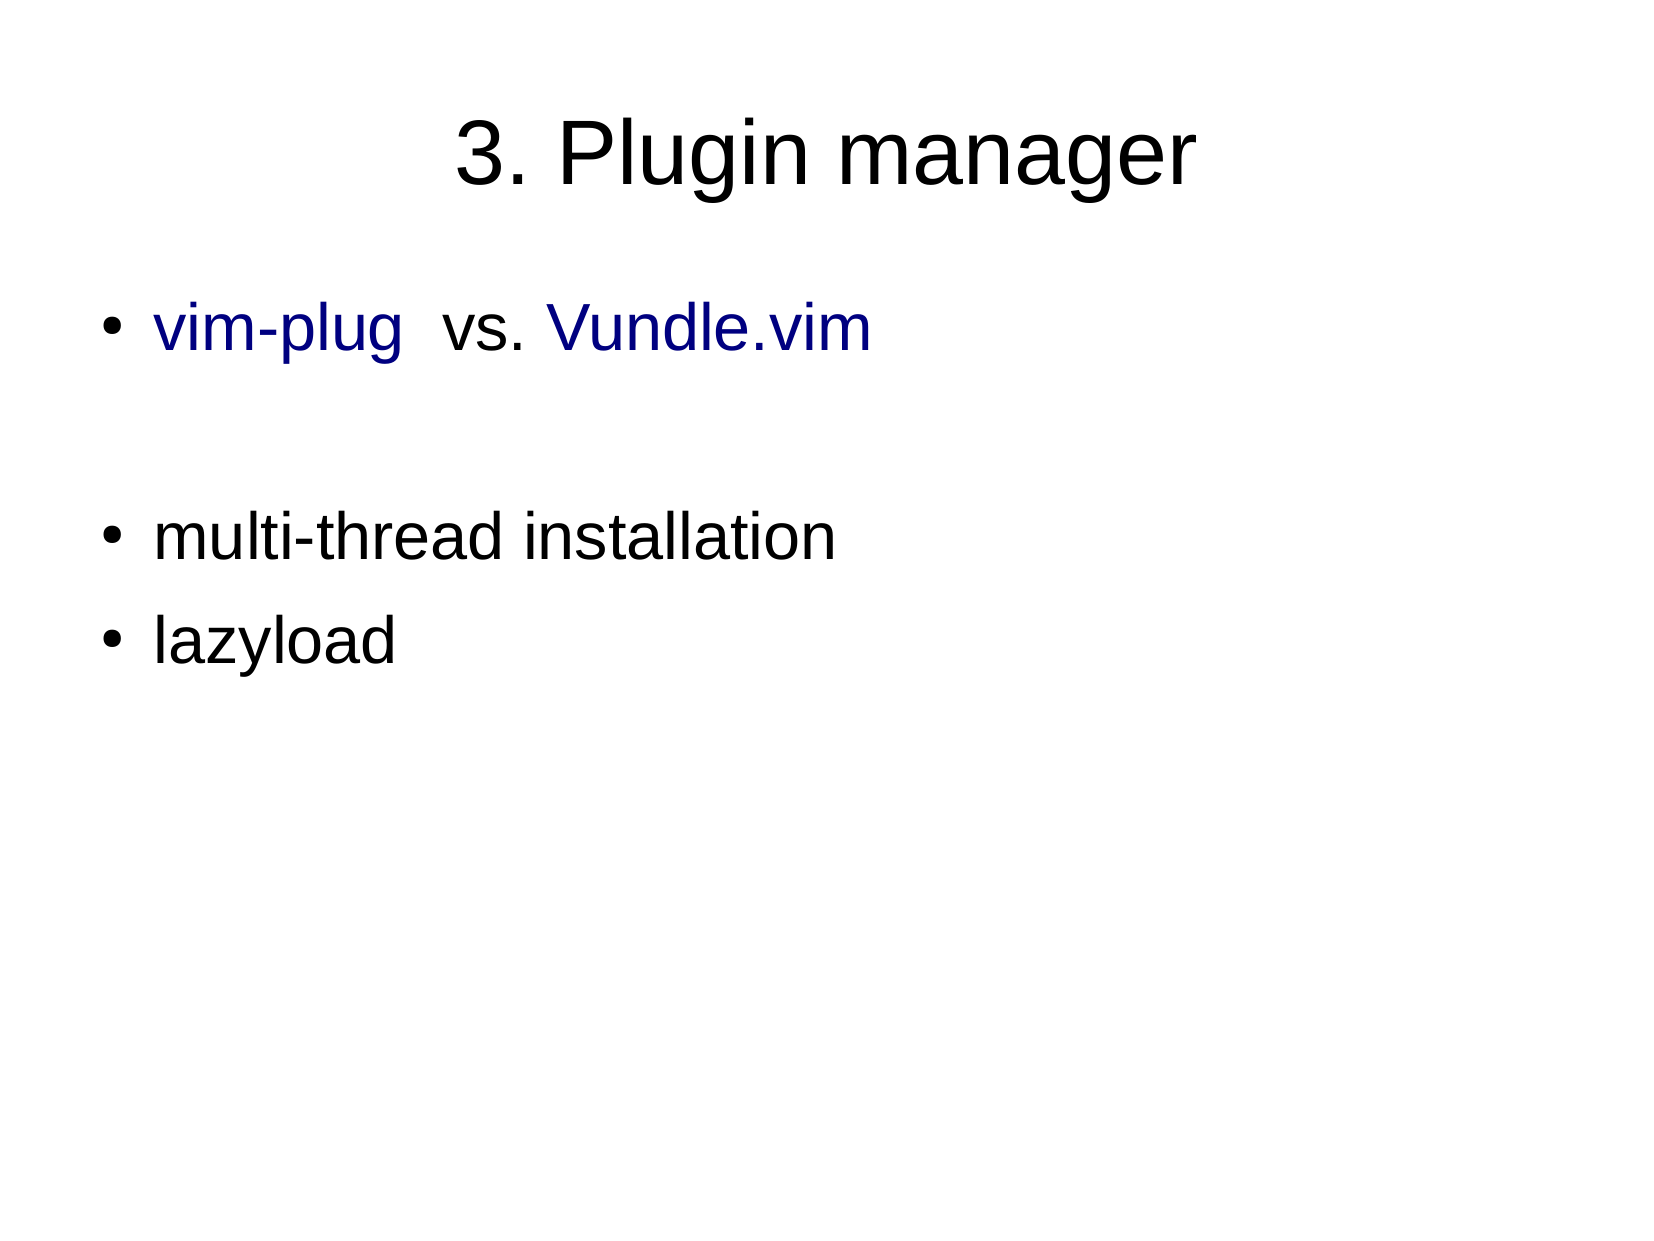

# 3. Plugin manager
vim-plug vs. Vundle.vim
multi-thread installation
lazyload